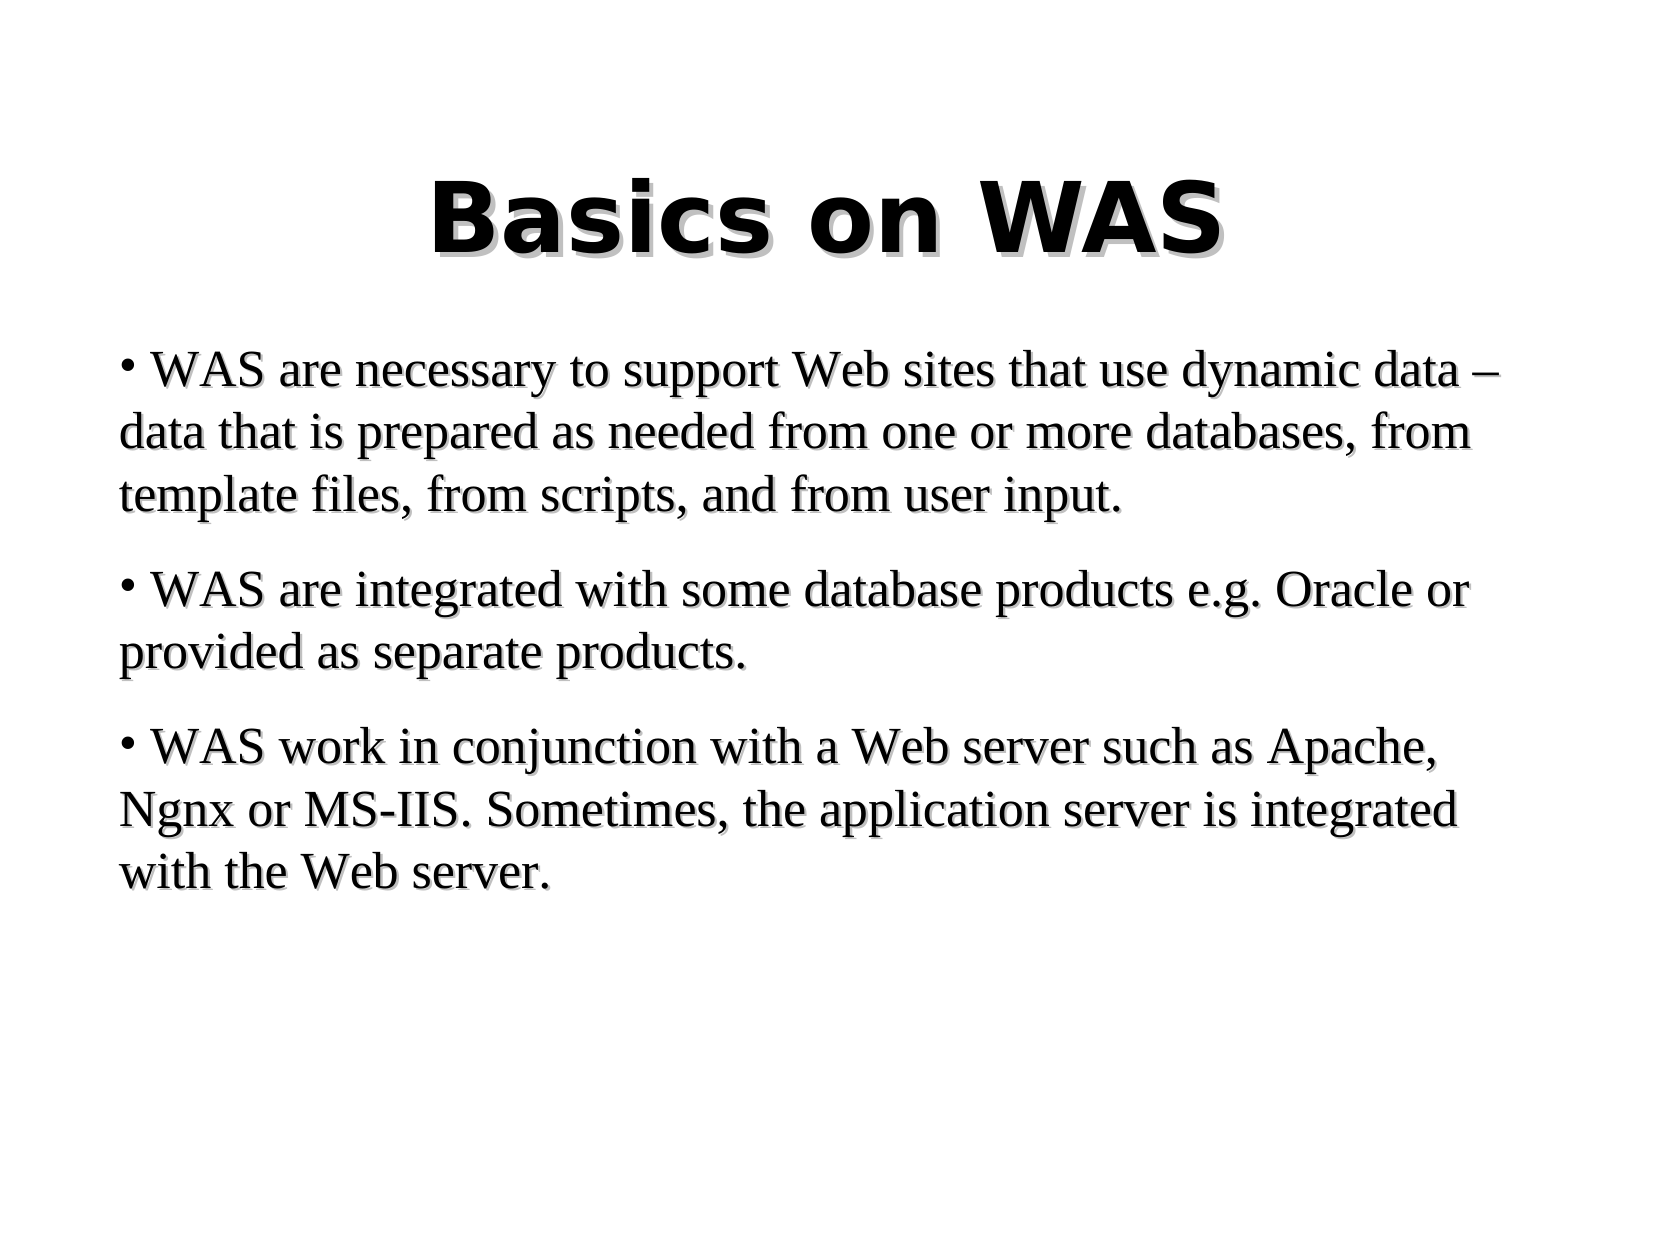

# Basics on WAS
 WAS are necessary to support Web sites that use dynamic data – data that is prepared as needed from one or more databases, from template files, from scripts, and from user input.
 WAS are integrated with some database products e.g. Oracle or provided as separate products.
 WAS work in conjunction with a Web server such as Apache, Ngnx or MS-IIS. Sometimes, the application server is integrated with the Web server.